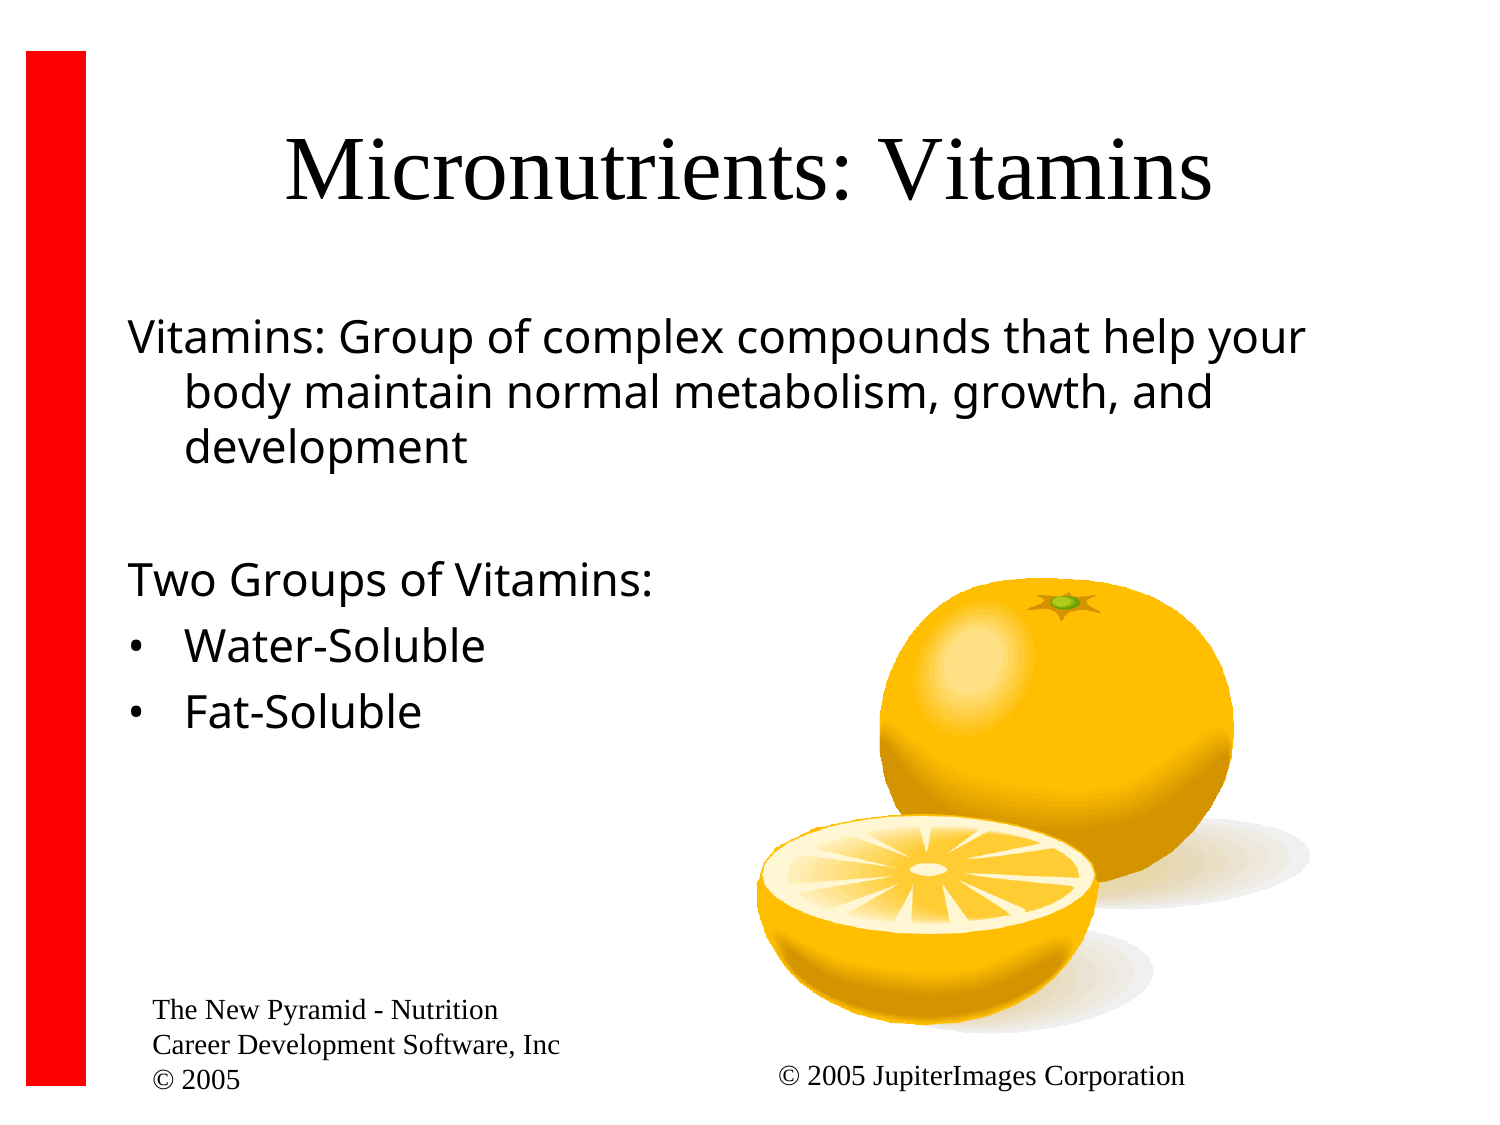

# Micronutrients: Vitamins
Vitamins: Group of complex compounds that help your body maintain normal metabolism, growth, and development
Two Groups of Vitamins:
Water-Soluble
Fat-Soluble
The New Pyramid - Nutrition
Career Development Software, Inc
© 2005